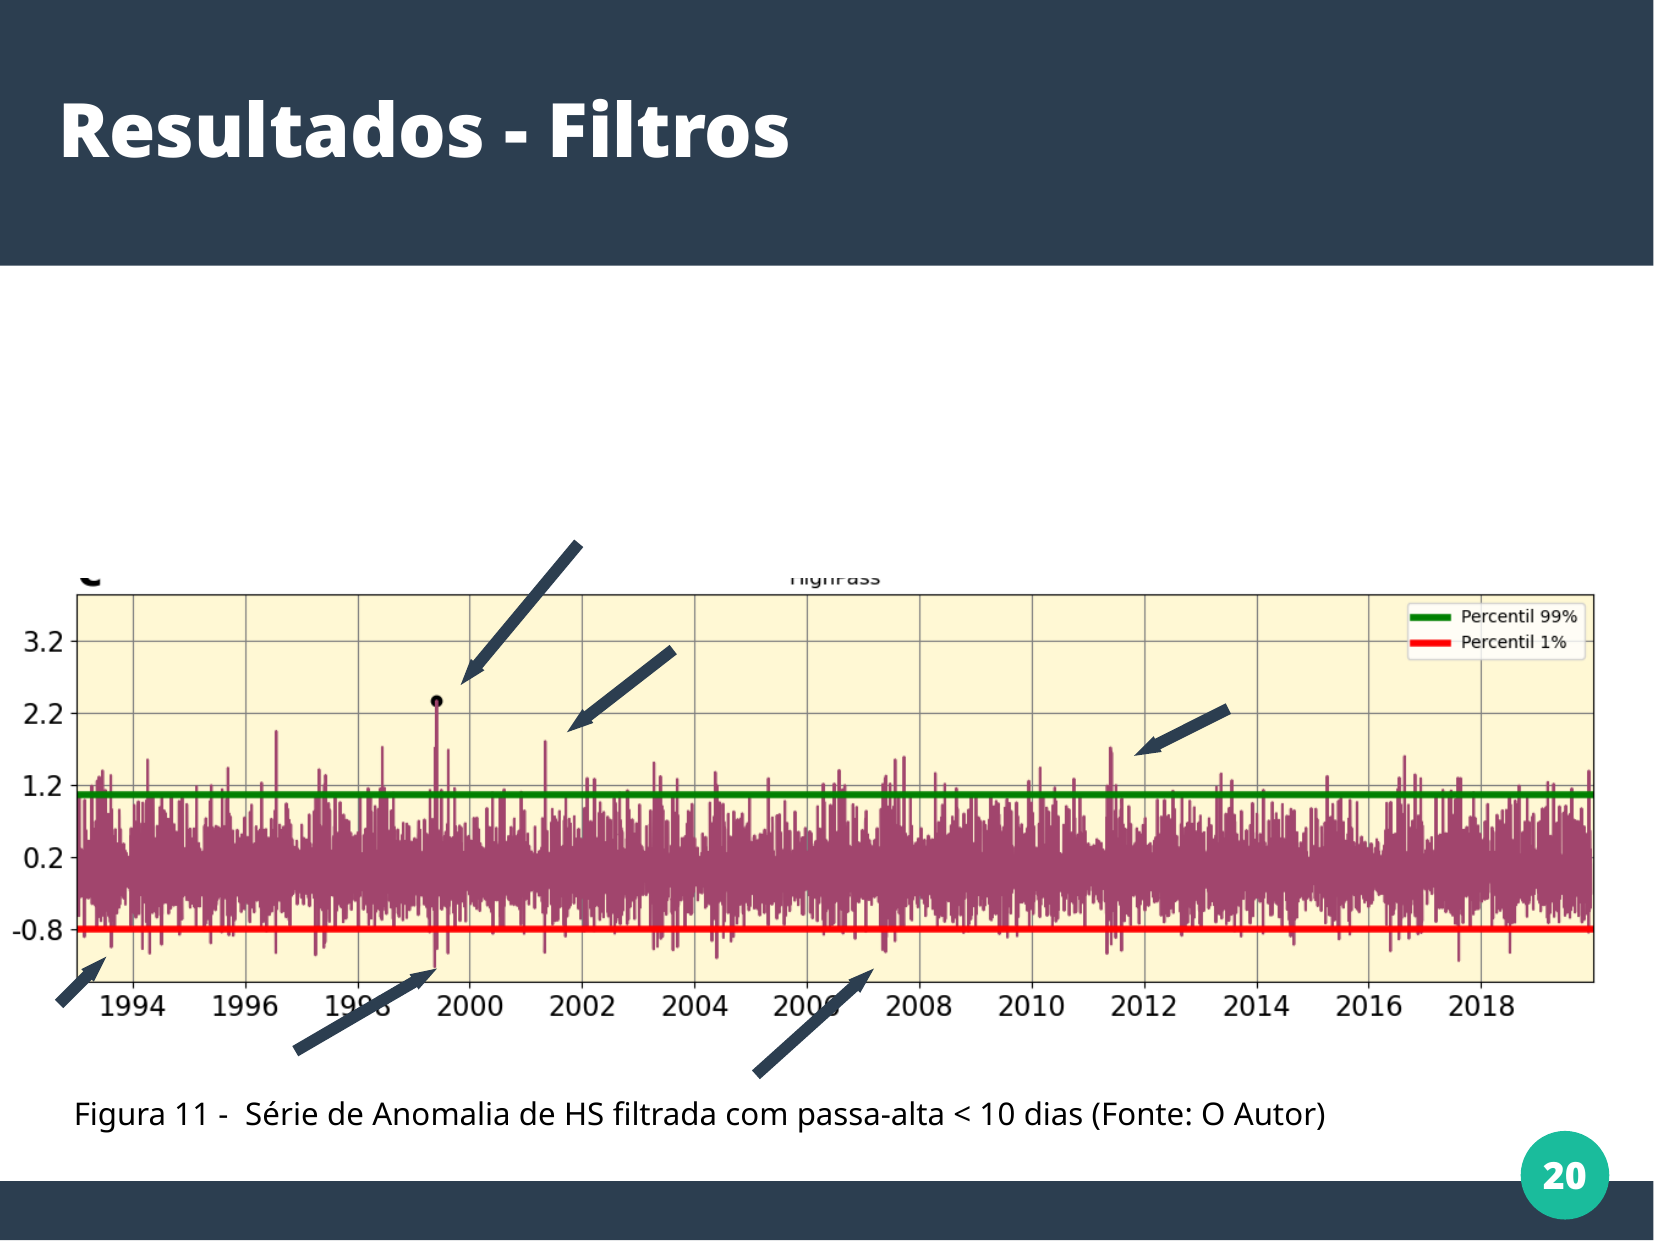

# Resultados - Filtros
Figura 11 - Série de Anomalia de HS filtrada com passa-alta < 10 dias (Fonte: O Autor)
20